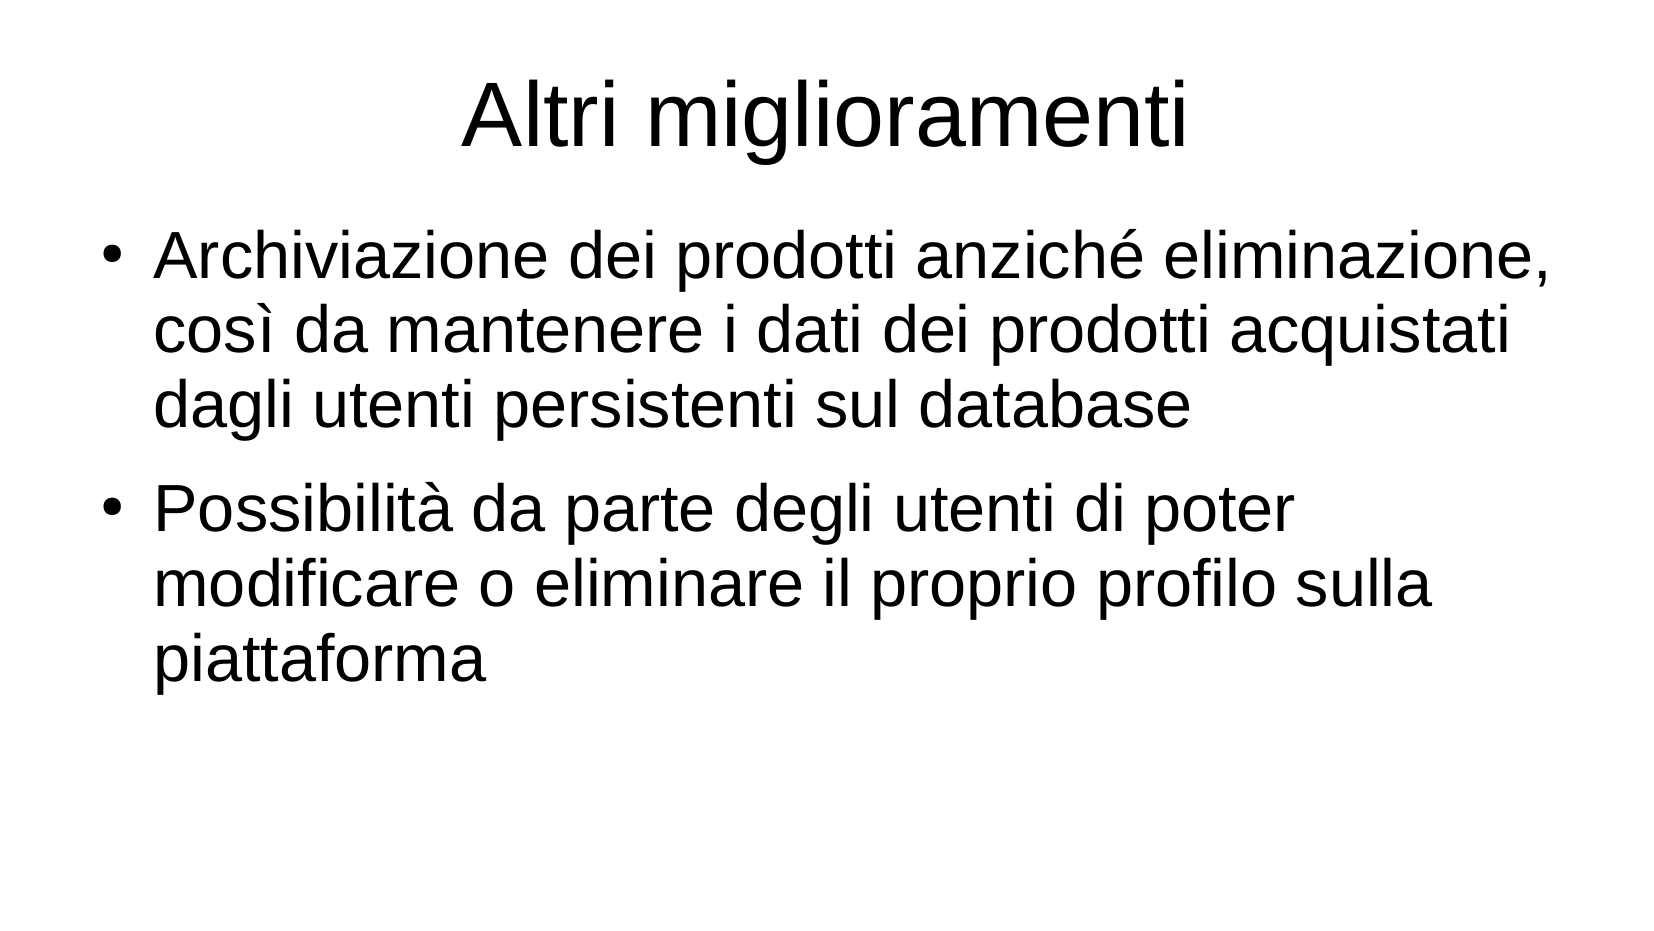

# Altri miglioramenti
Archiviazione dei prodotti anziché eliminazione, così da mantenere i dati dei prodotti acquistati dagli utenti persistenti sul database
Possibilità da parte degli utenti di poter modificare o eliminare il proprio profilo sulla piattaforma